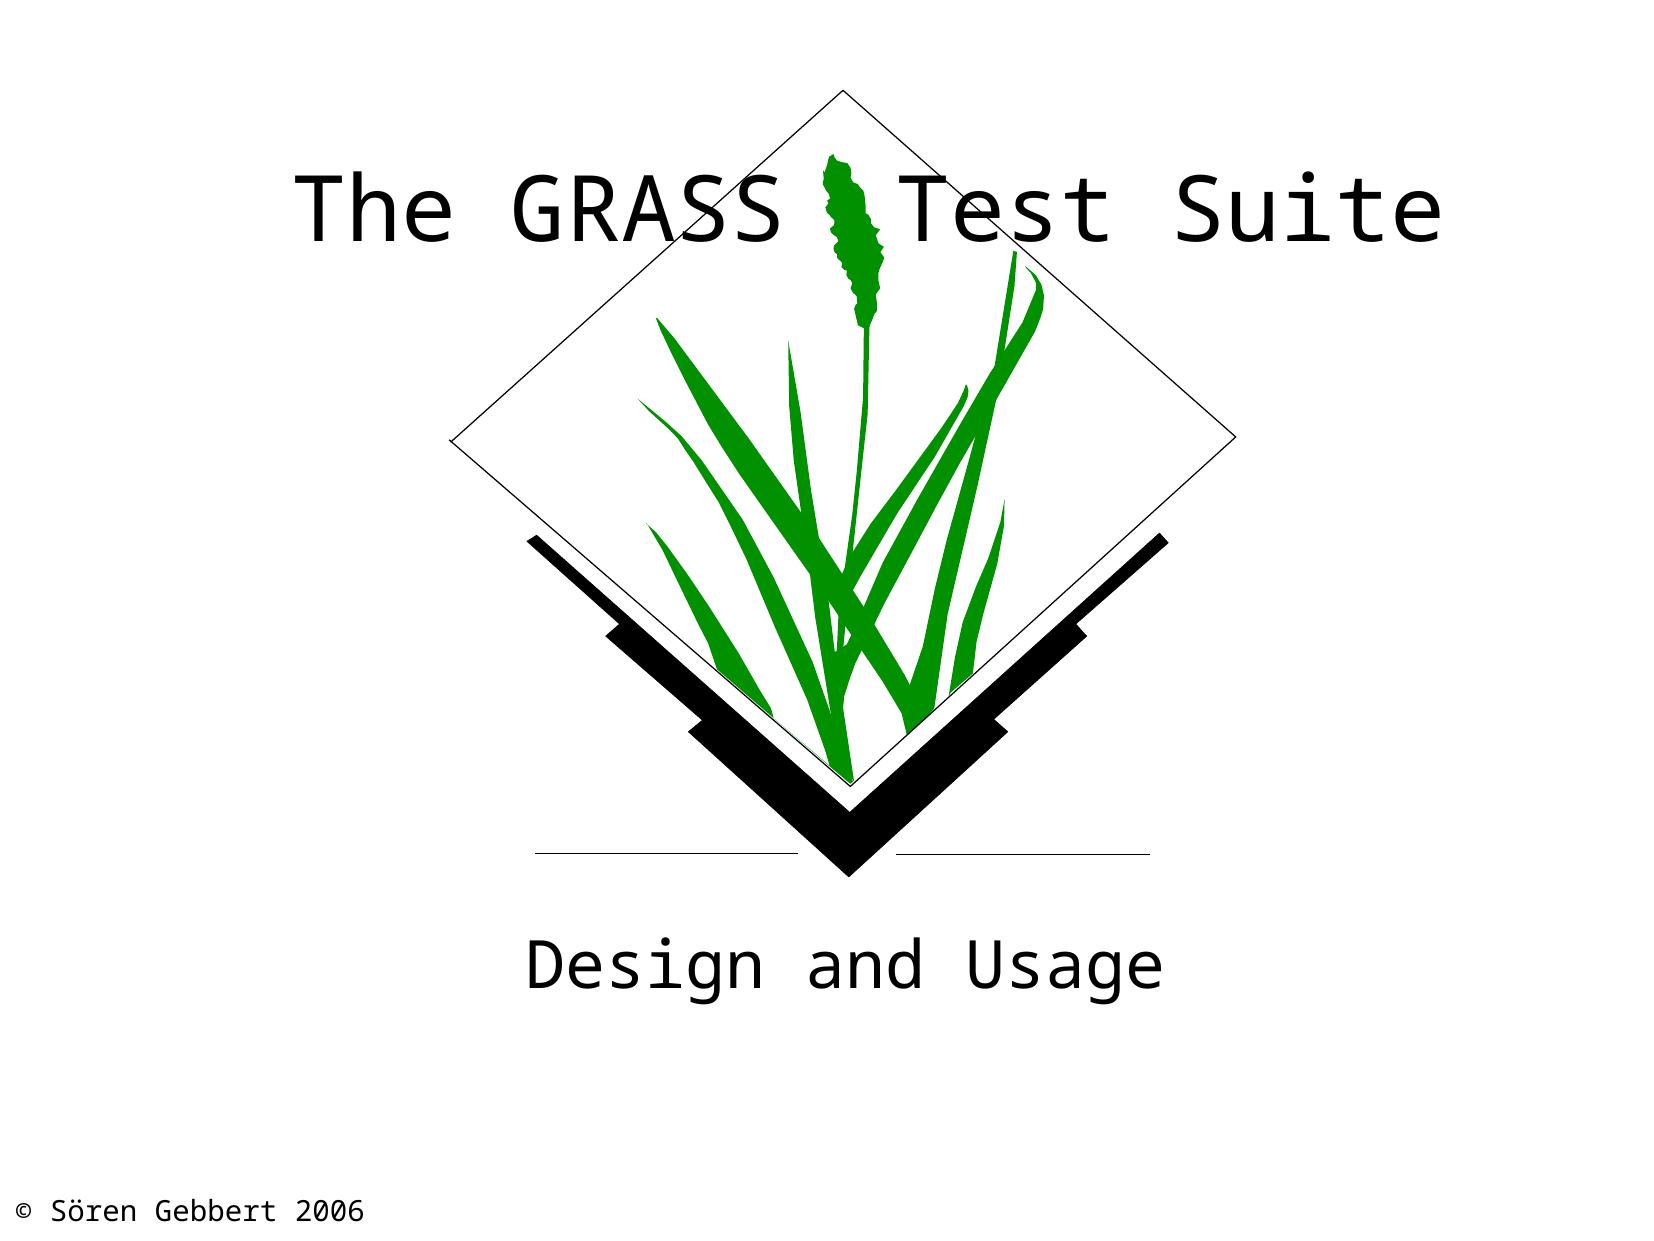

# The GRASS Test Suite
Design and Usage
© Sören Gebbert 2006